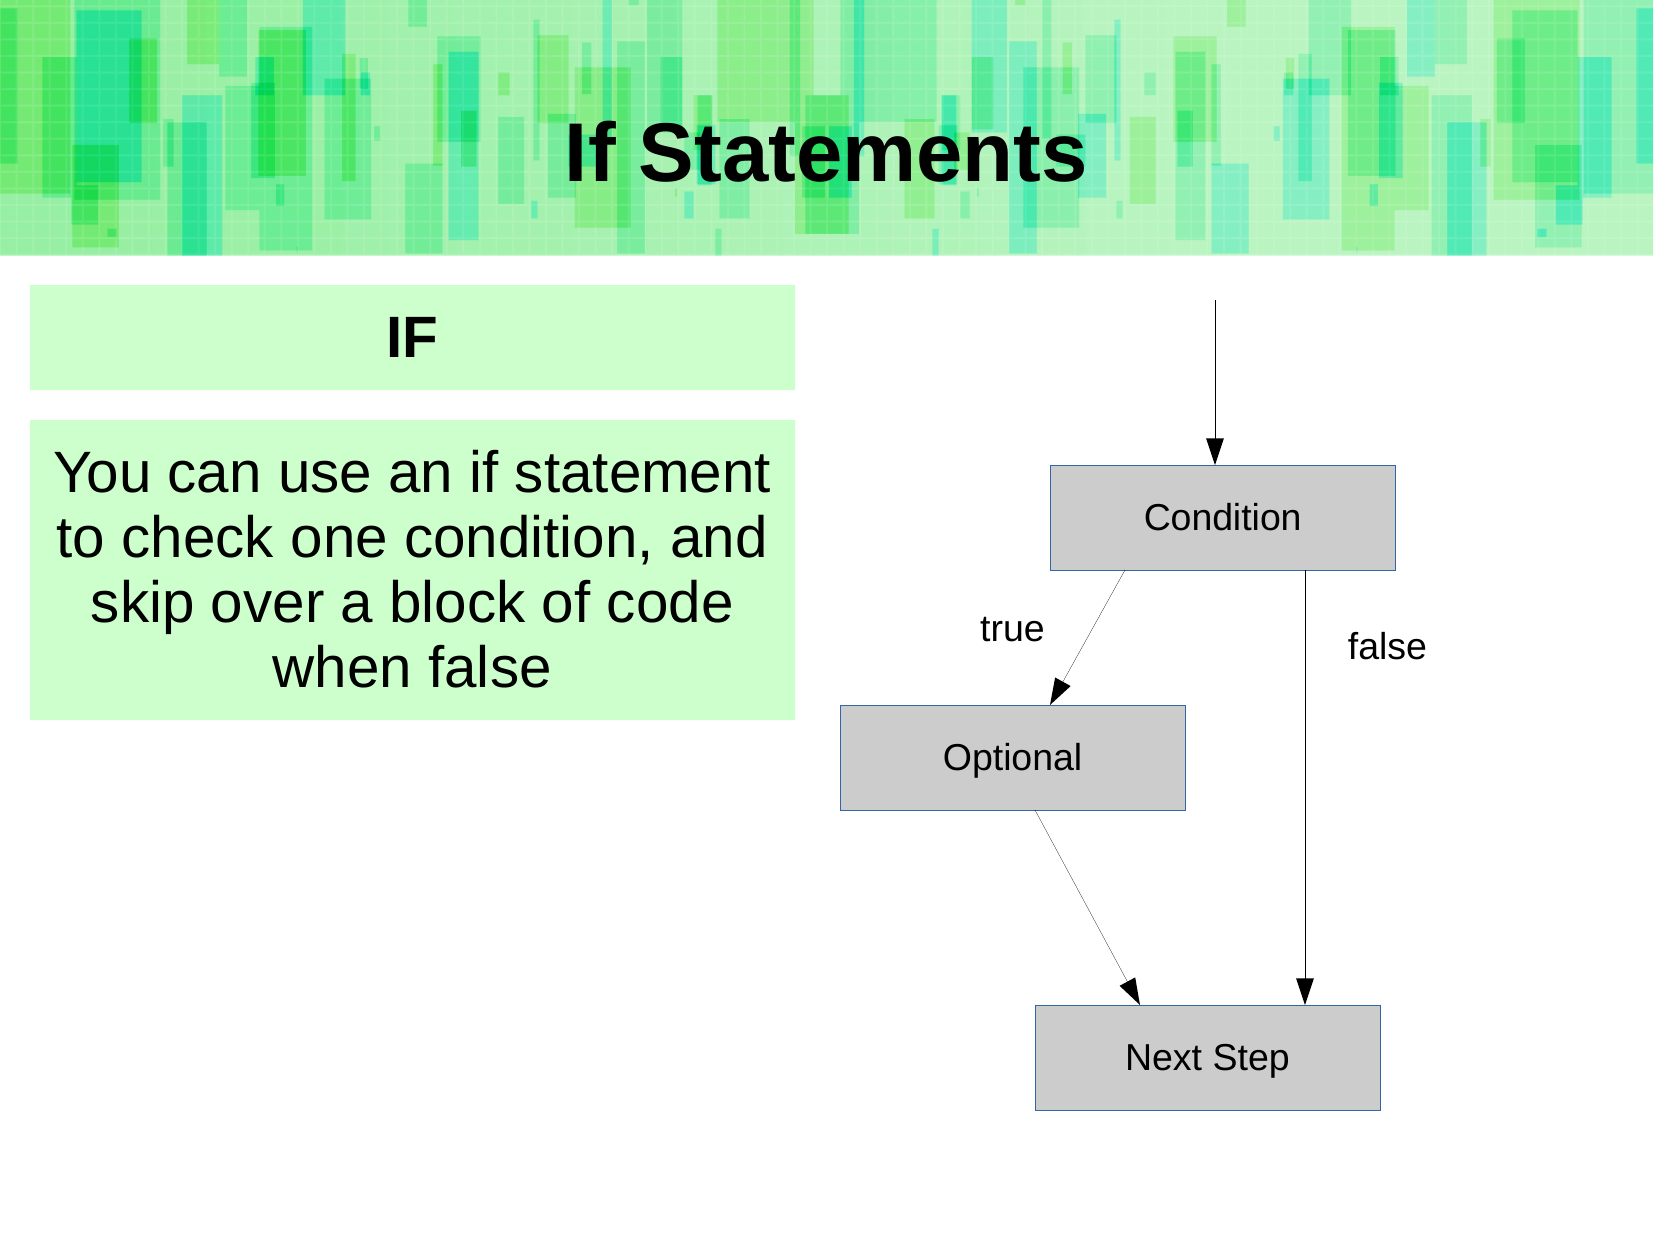

# If Statements
IF
You can use an if statement to check one condition, and skip over a block of code when false
Condition
true
false
Optional
Next Step